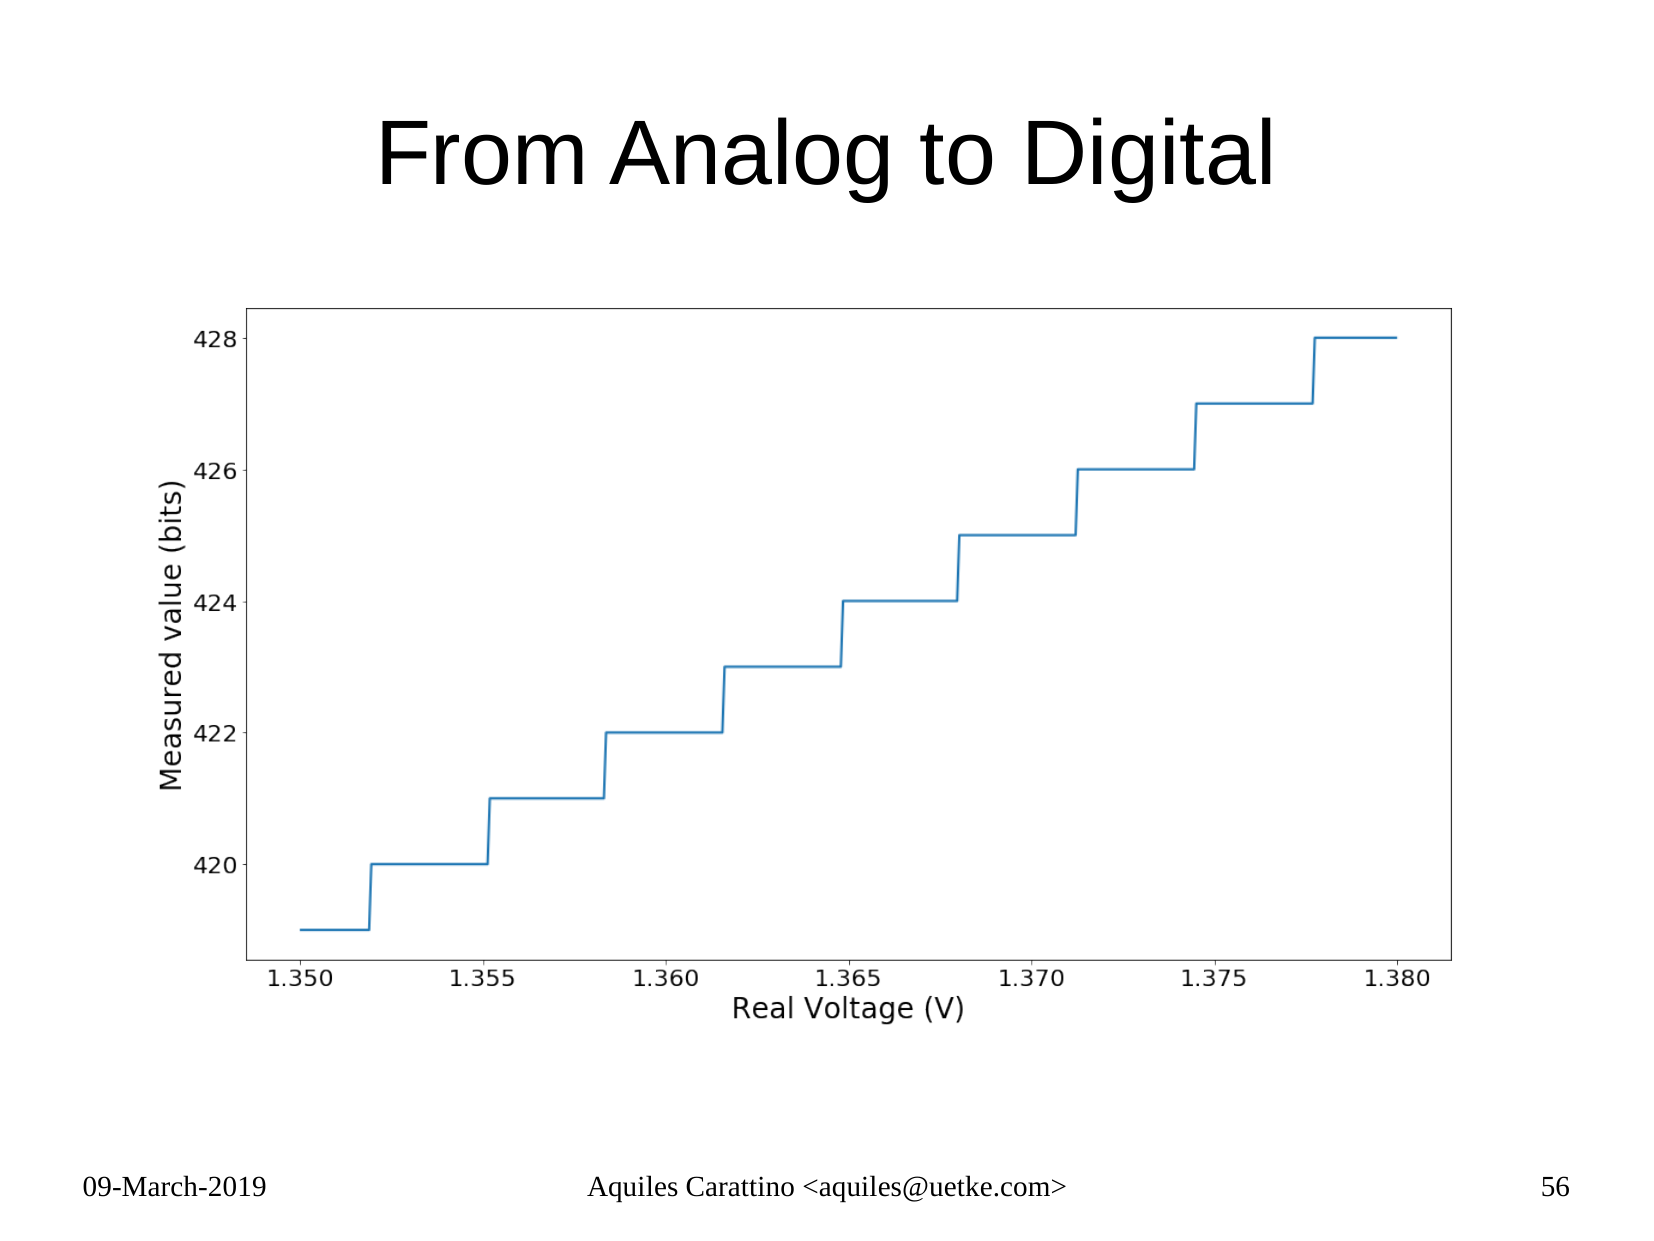

# From Analog to Digital
09-March-2019
Aquiles Carattino <aquiles@uetke.com>
56